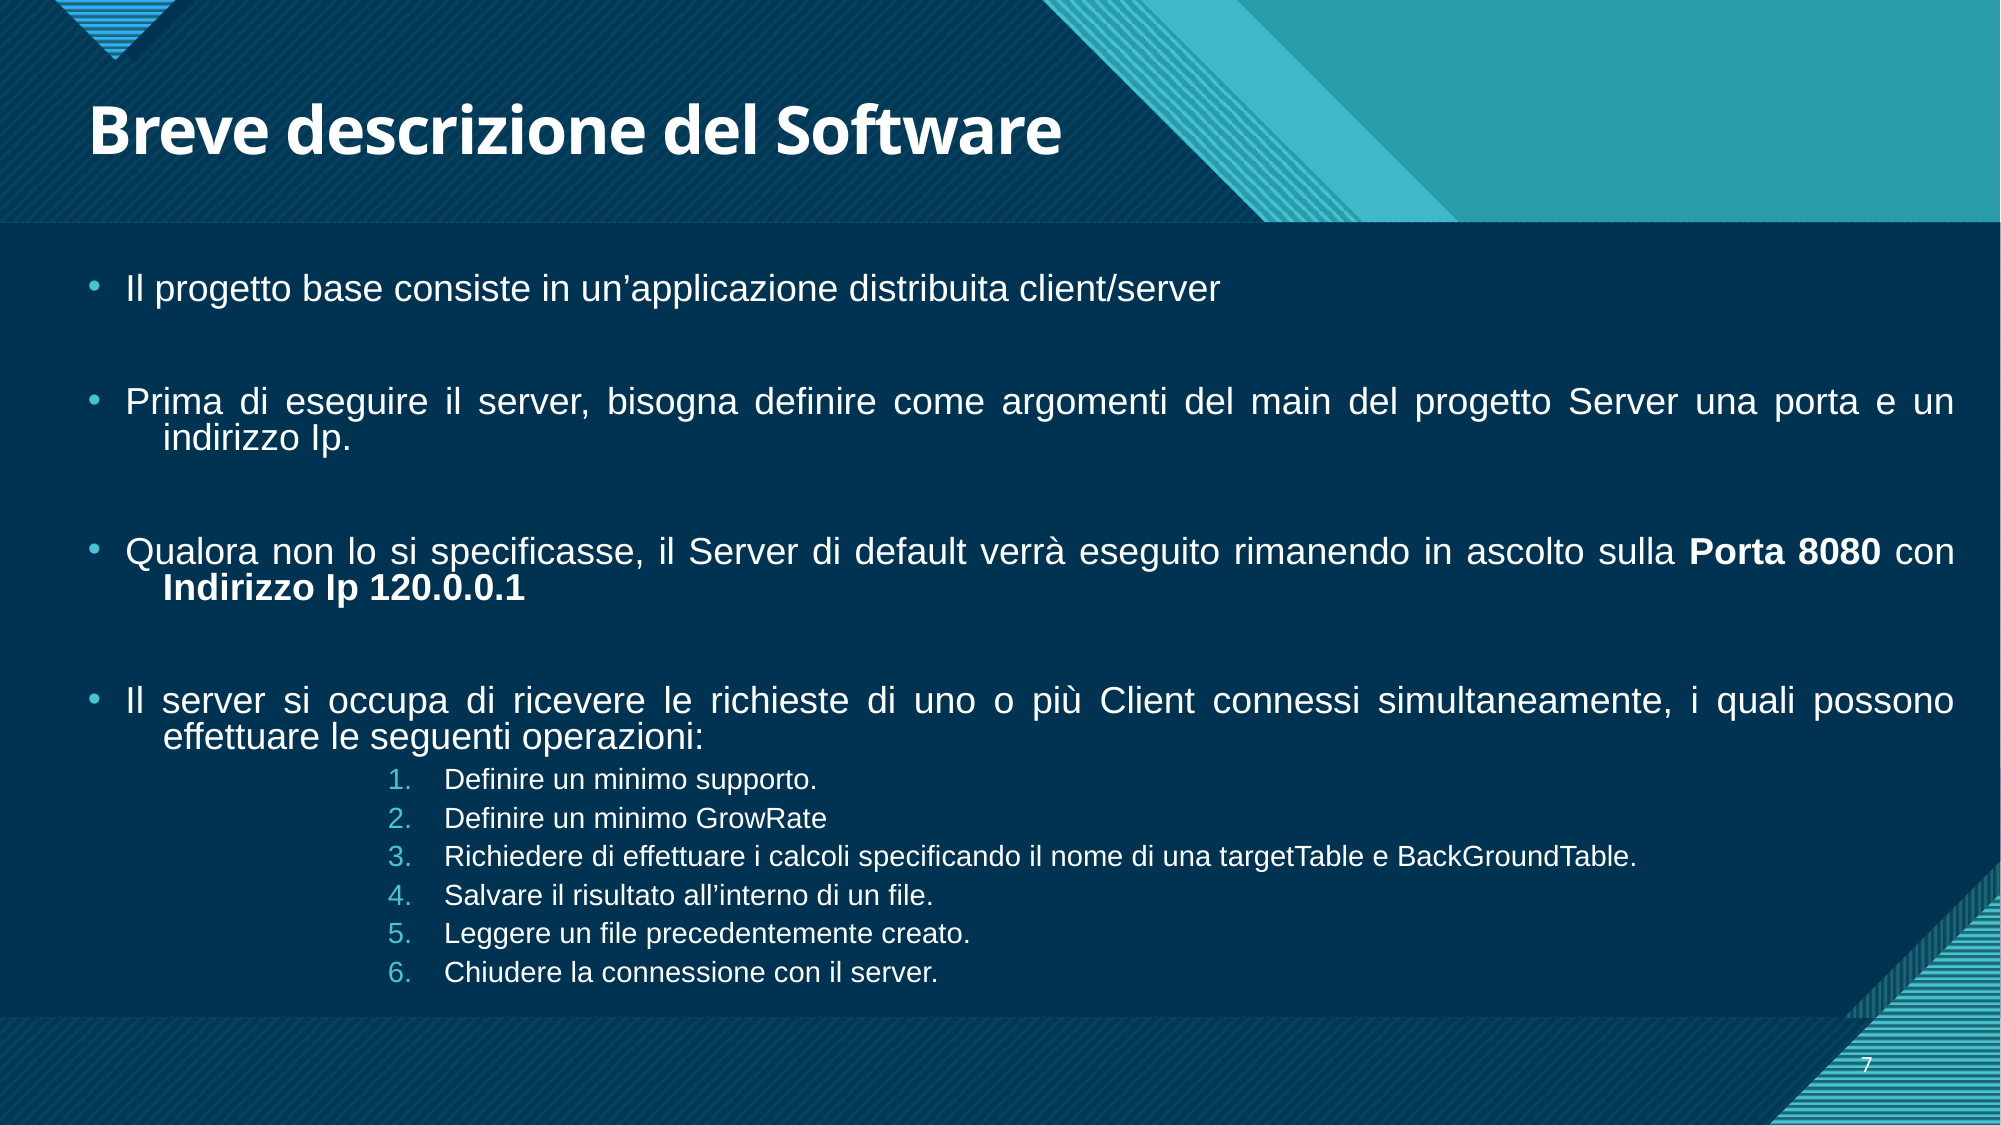

# Breve descrizione del Software
Il progetto base consiste in un’applicazione distribuita client/server
Prima di eseguire il server, bisogna definire come argomenti del main del progetto Server una porta e un indirizzo Ip.
Qualora non lo si specificasse, il Server di default verrà eseguito rimanendo in ascolto sulla Porta 8080 con Indirizzo Ip 120.0.0.1
Il server si occupa di ricevere le richieste di uno o più Client connessi simultaneamente, i quali possono effettuare le seguenti operazioni:
Definire un minimo supporto.
Definire un minimo GrowRate
Richiedere di effettuare i calcoli specificando il nome di una targetTable e BackGroundTable.
Salvare il risultato all’interno di un file.
Leggere un file precedentemente creato.
Chiudere la connessione con il server.